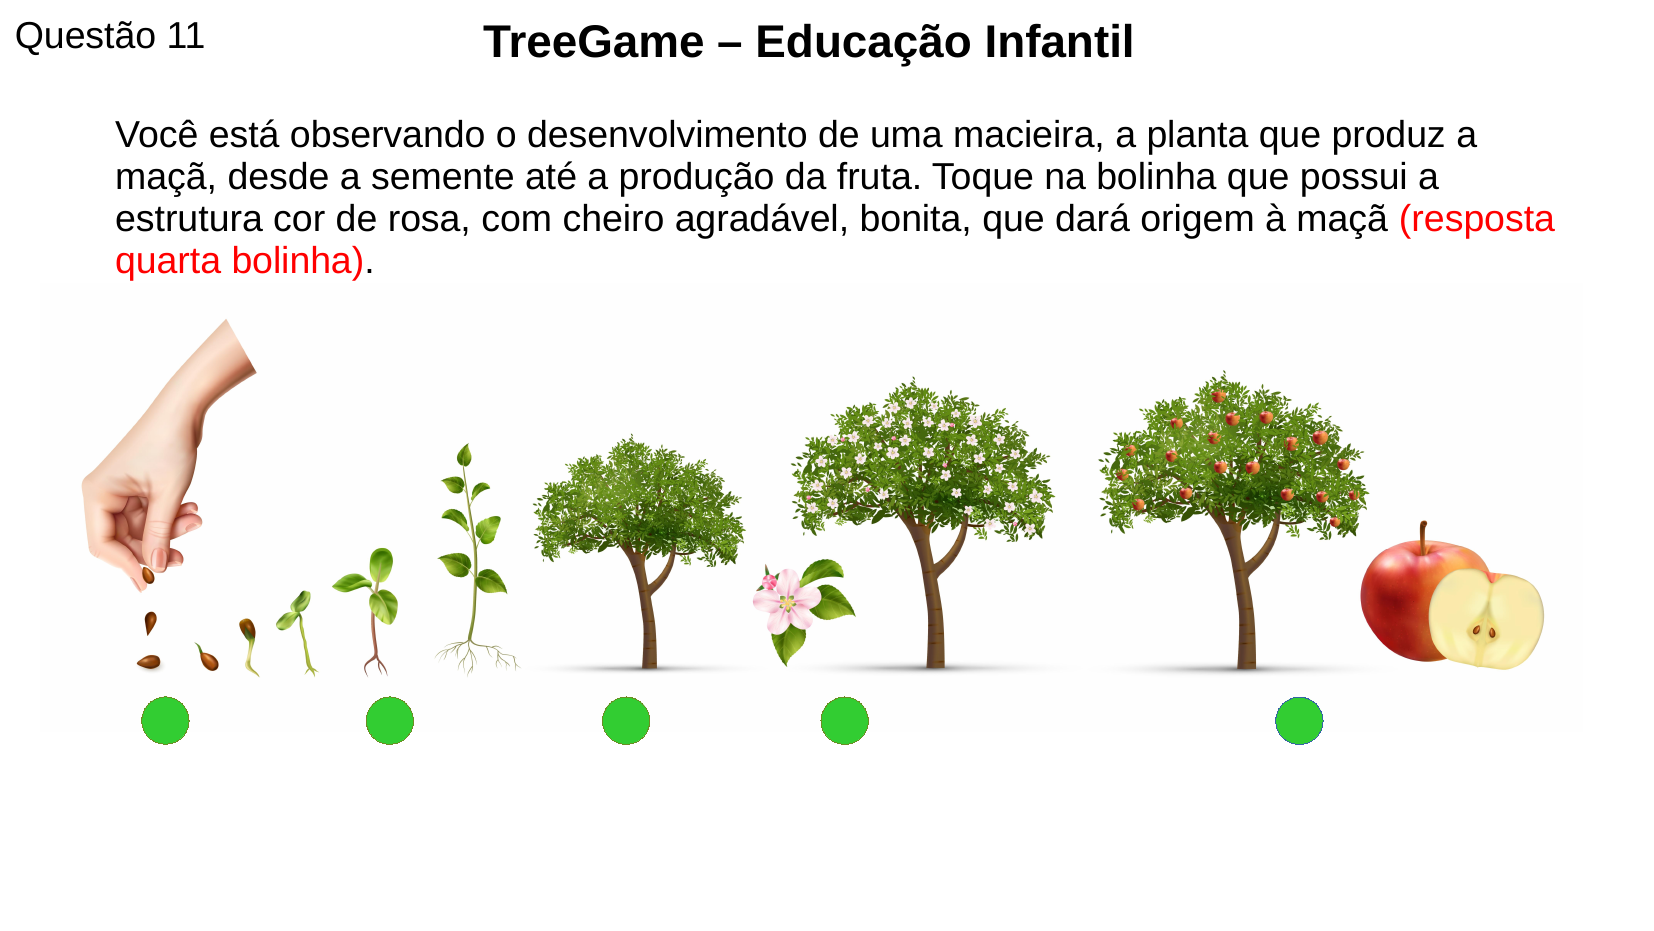

Questão 11
# TreeGame – Educação Infantil
Você está observando o desenvolvimento de uma macieira, a planta que produz a maçã, desde a semente até a produção da fruta. Toque na bolinha que possui a estrutura cor de rosa, com cheiro agradável, bonita, que dará origem à maçã (resposta quarta bolinha).